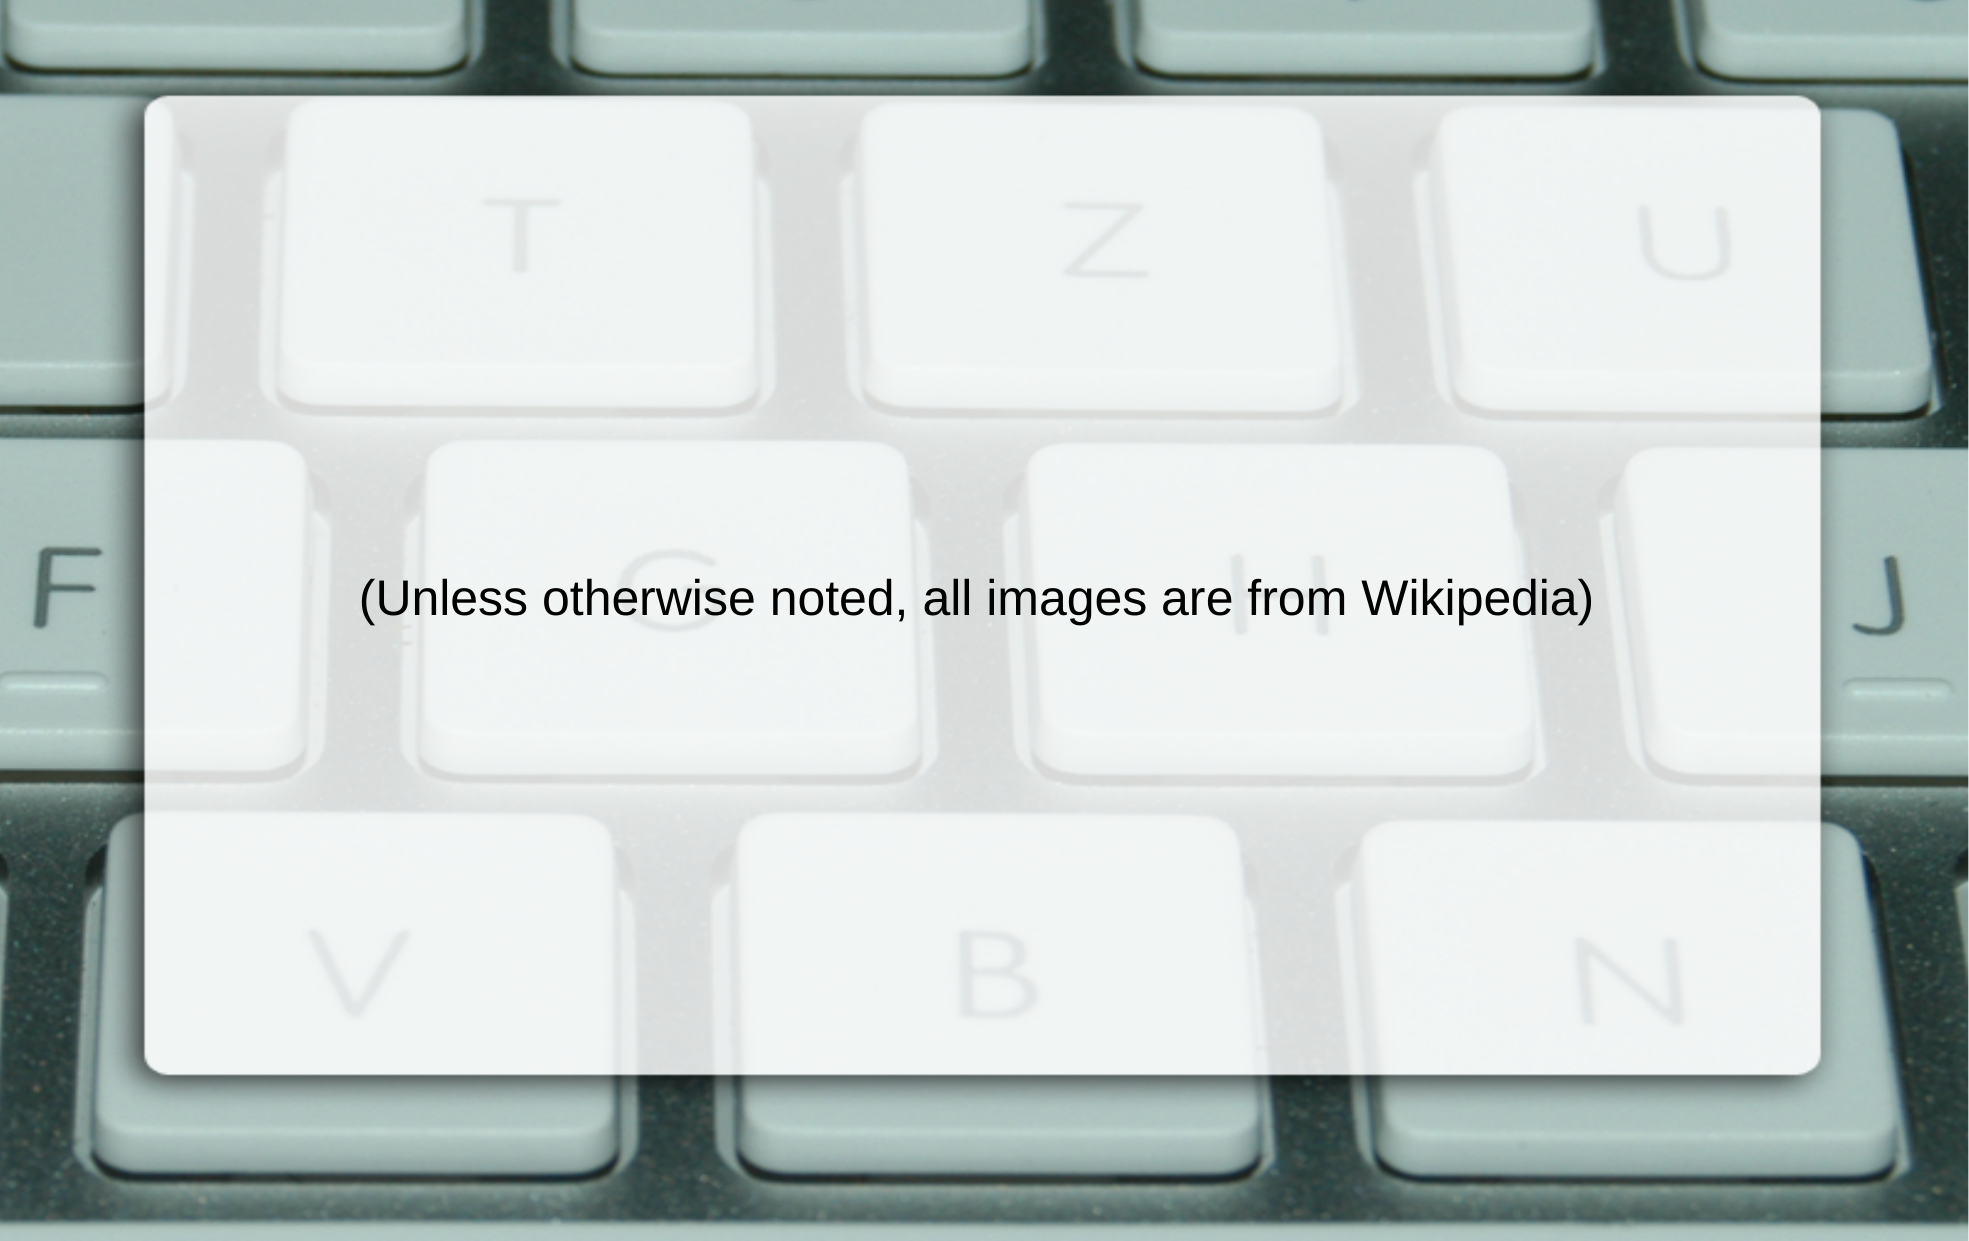

# (Unless otherwise noted, all images are from Wikipedia)